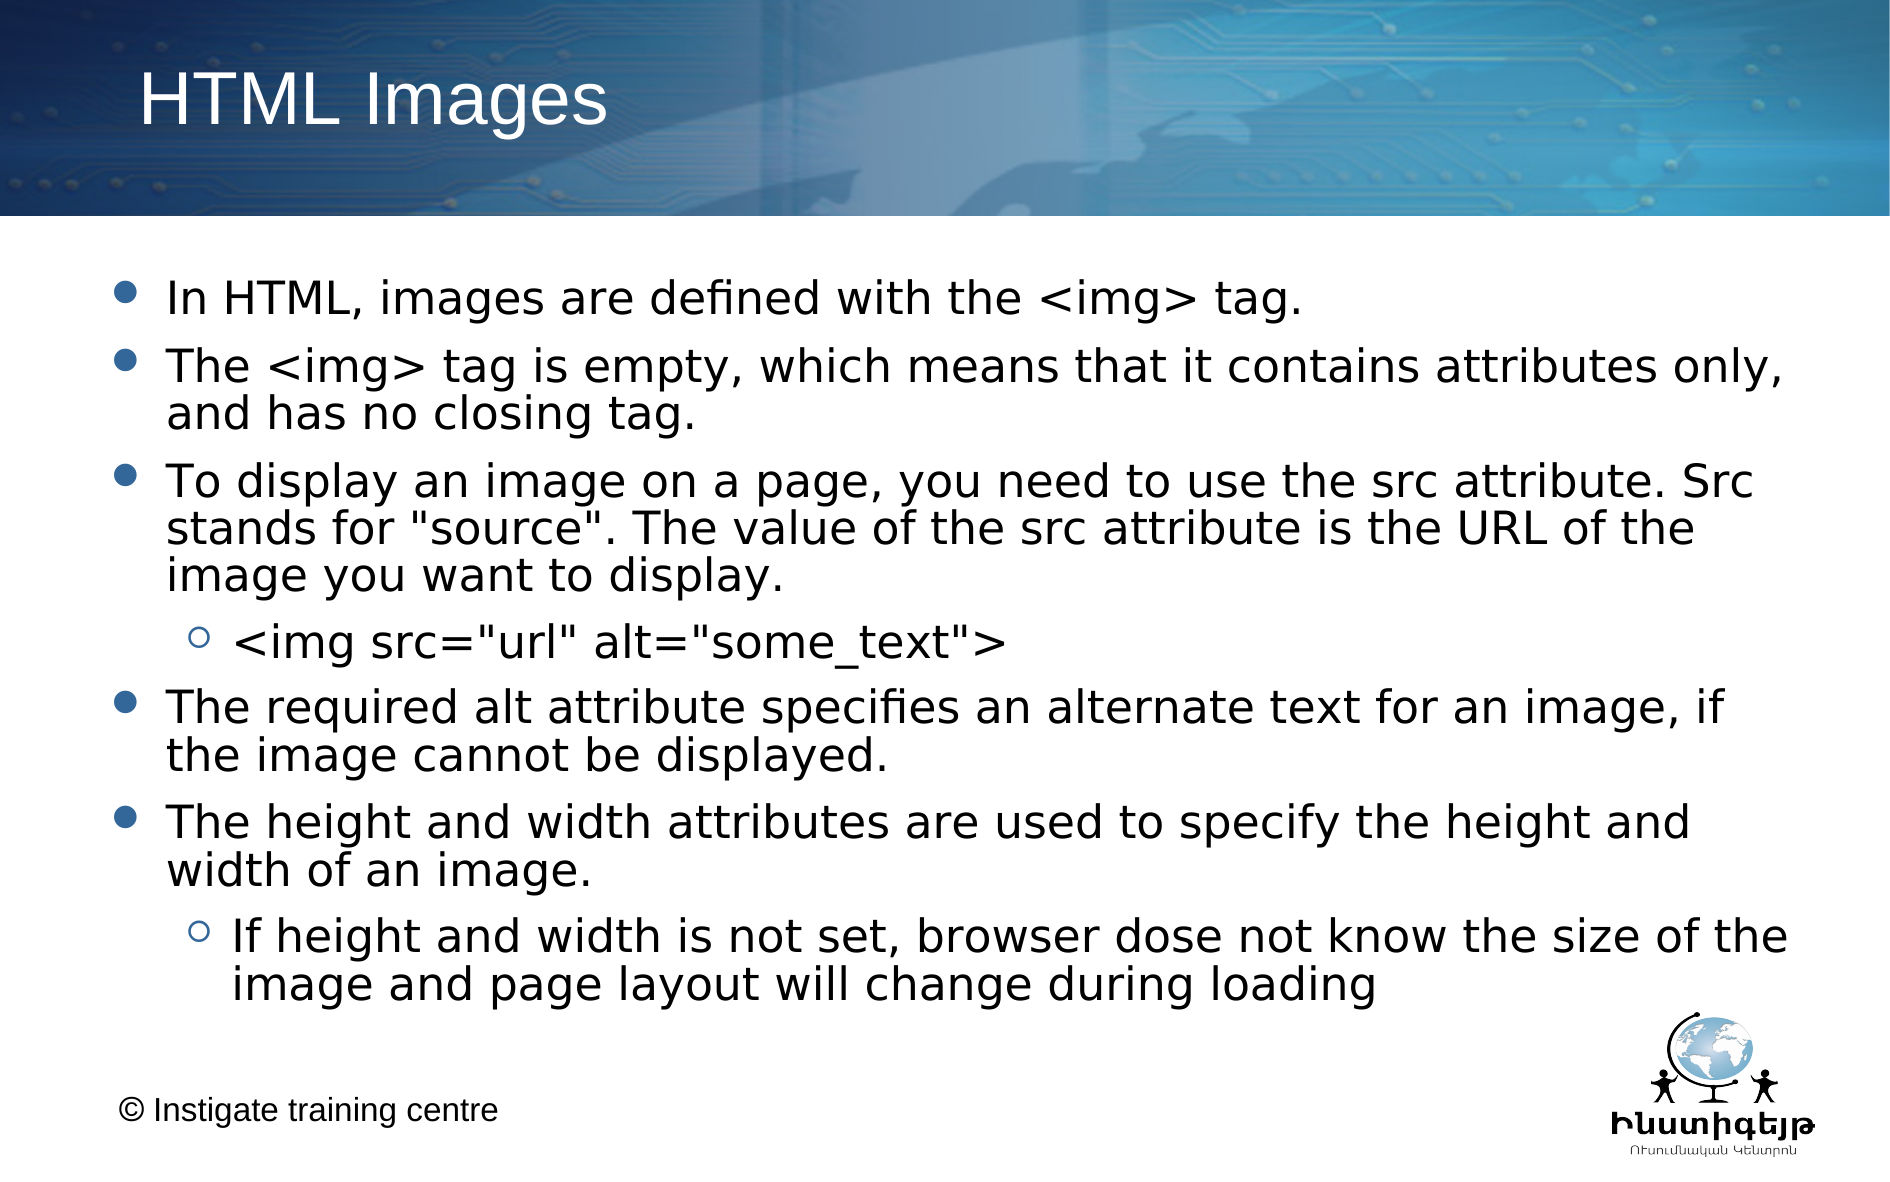

HTML Images
# In HTML, images are defined with the <img> tag.
The <img> tag is empty, which means that it contains attributes only, and has no closing tag.
To display an image on a page, you need to use the src attribute. Src stands for "source". The value of the src attribute is the URL of the image you want to display.
<img src="url" alt="some_text">
The required alt attribute specifies an alternate text for an image, if the image cannot be displayed.
The height and width attributes are used to specify the height and width of an image.
If height and width is not set, browser dose not know the size of the image and page layout will change during loading